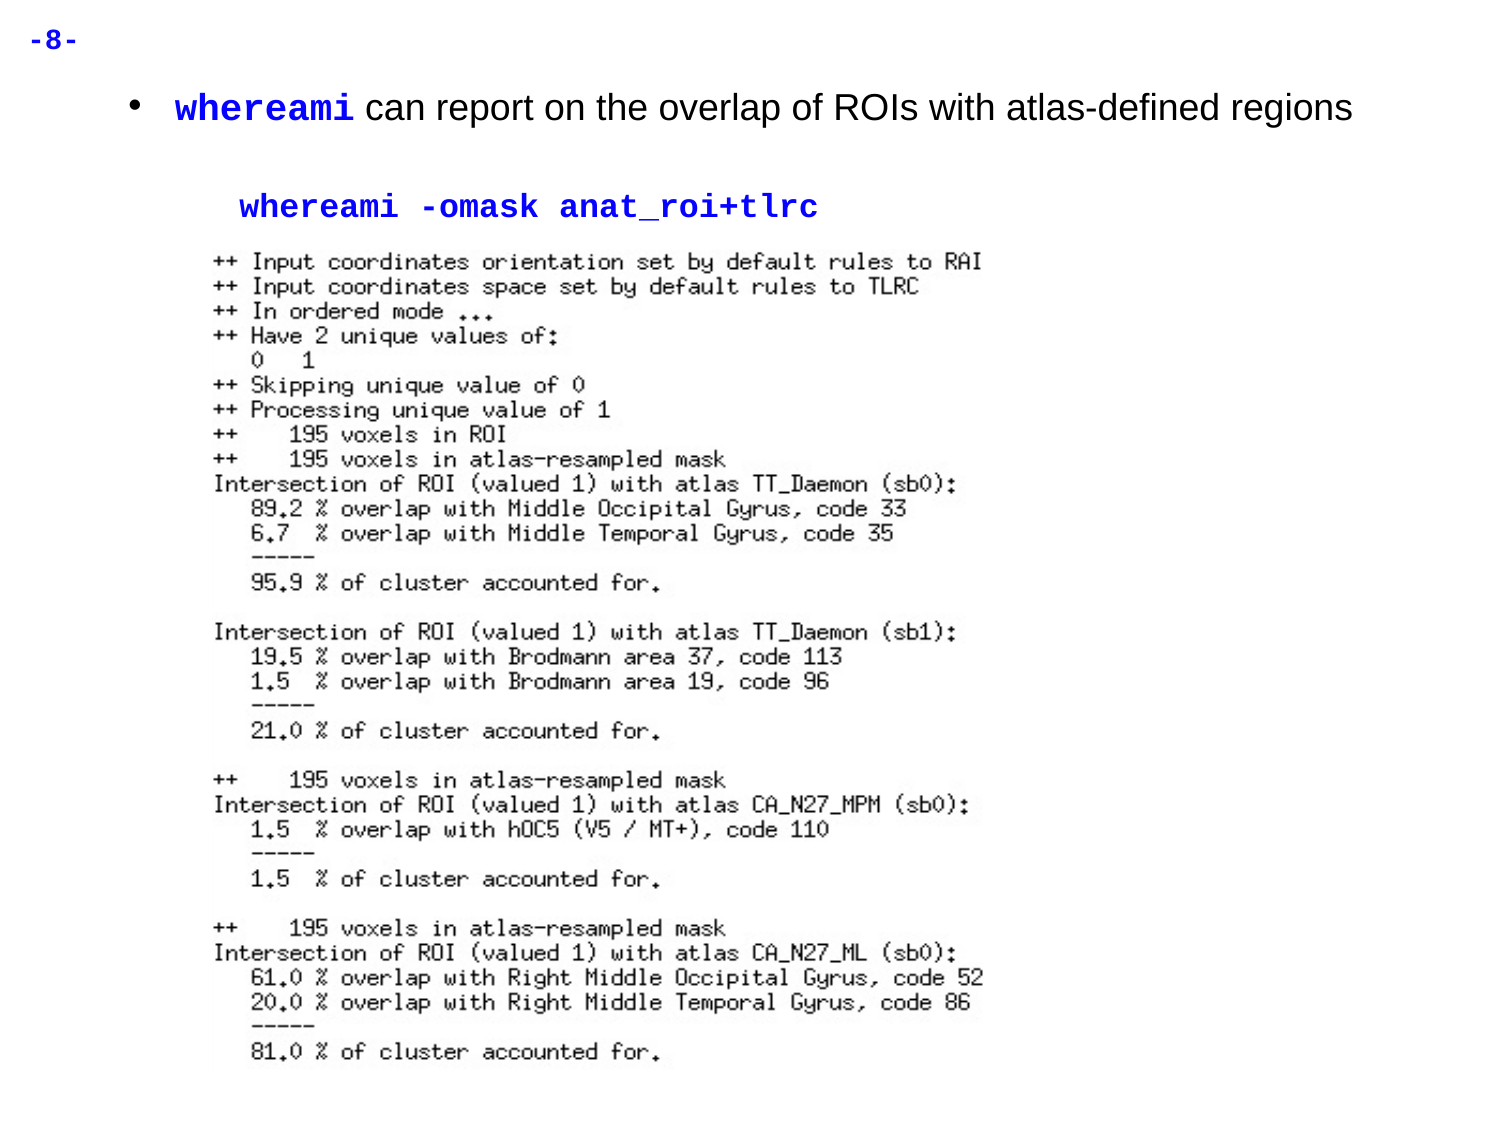

whereami can report on the overlap of ROIs with atlas-defined regions
whereami -omask anat_roi+tlrc